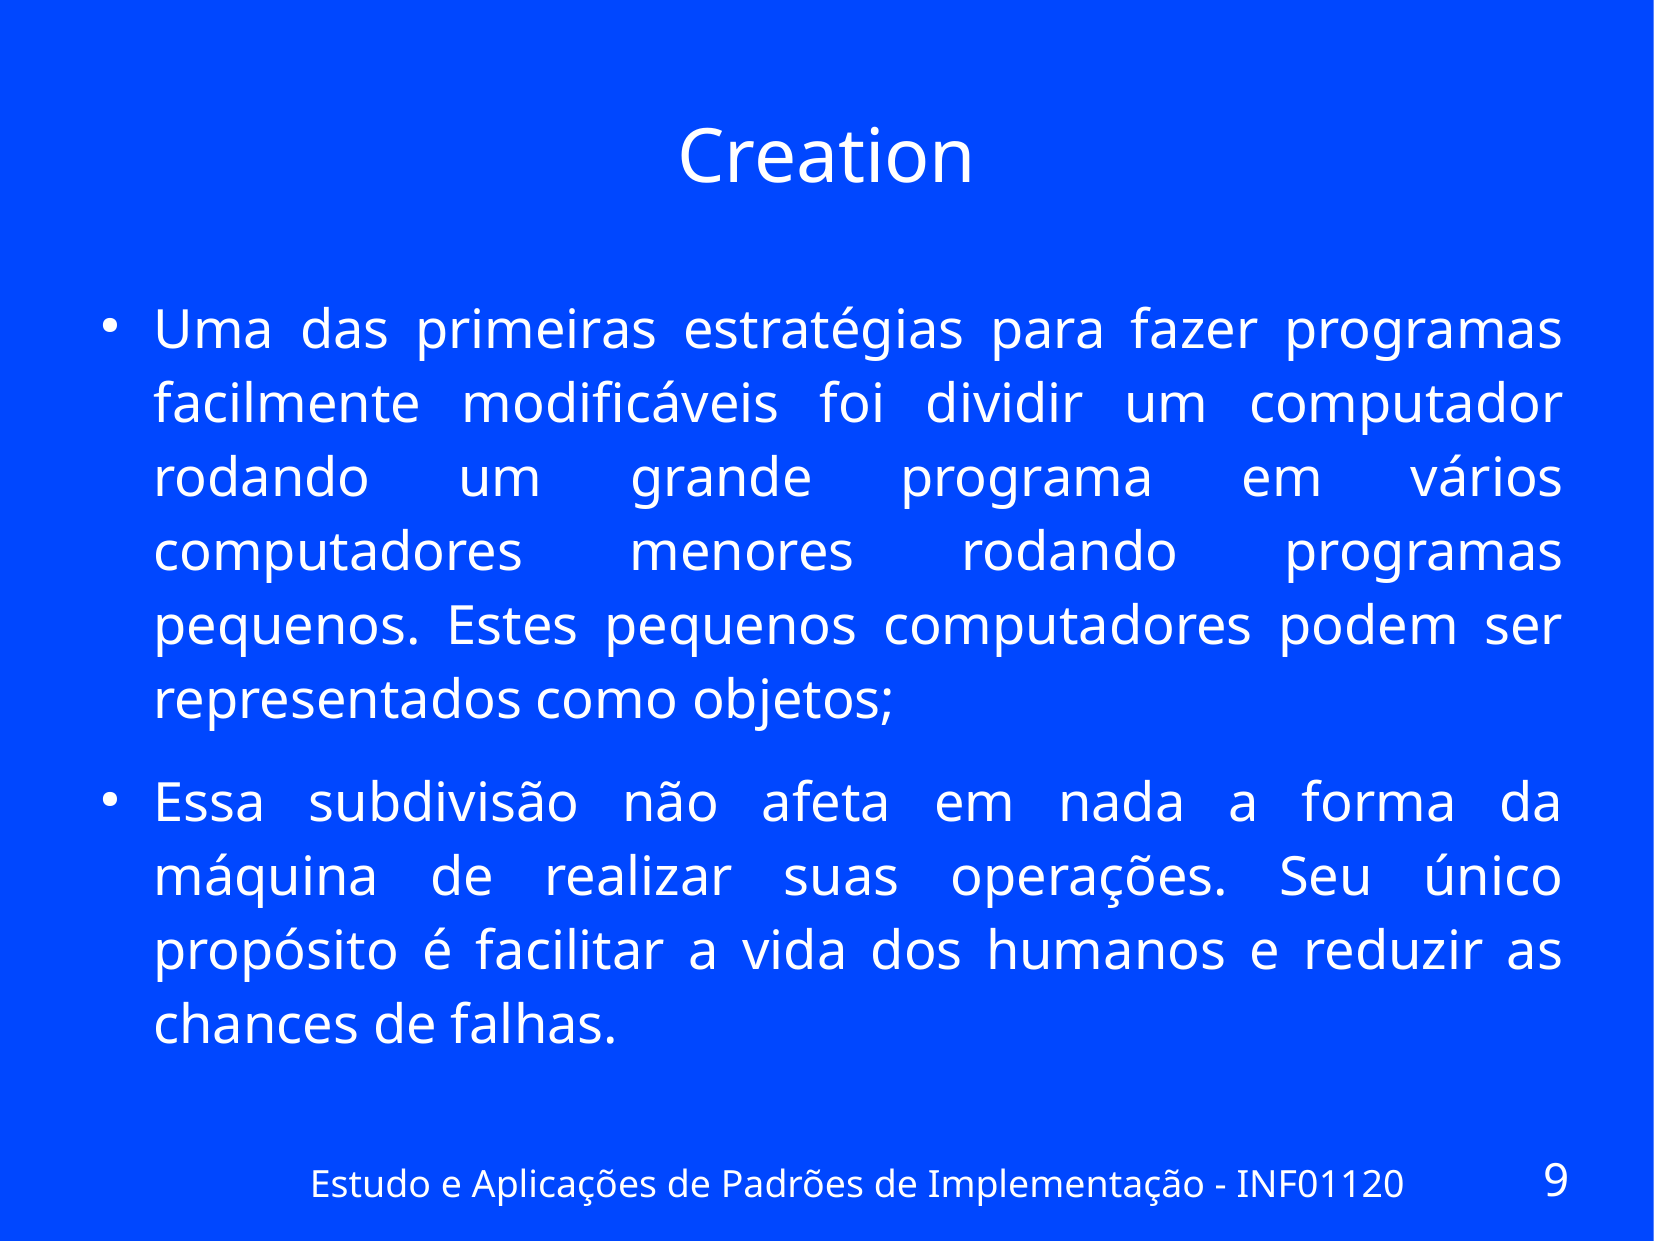

# Creation
Uma das primeiras estratégias para fazer programas facilmente modificáveis foi dividir um computador rodando um grande programa em vários computadores menores rodando programas pequenos. Estes pequenos computadores podem ser representados como objetos;
Essa subdivisão não afeta em nada a forma da máquina de realizar suas operações. Seu único propósito é facilitar a vida dos humanos e reduzir as chances de falhas.